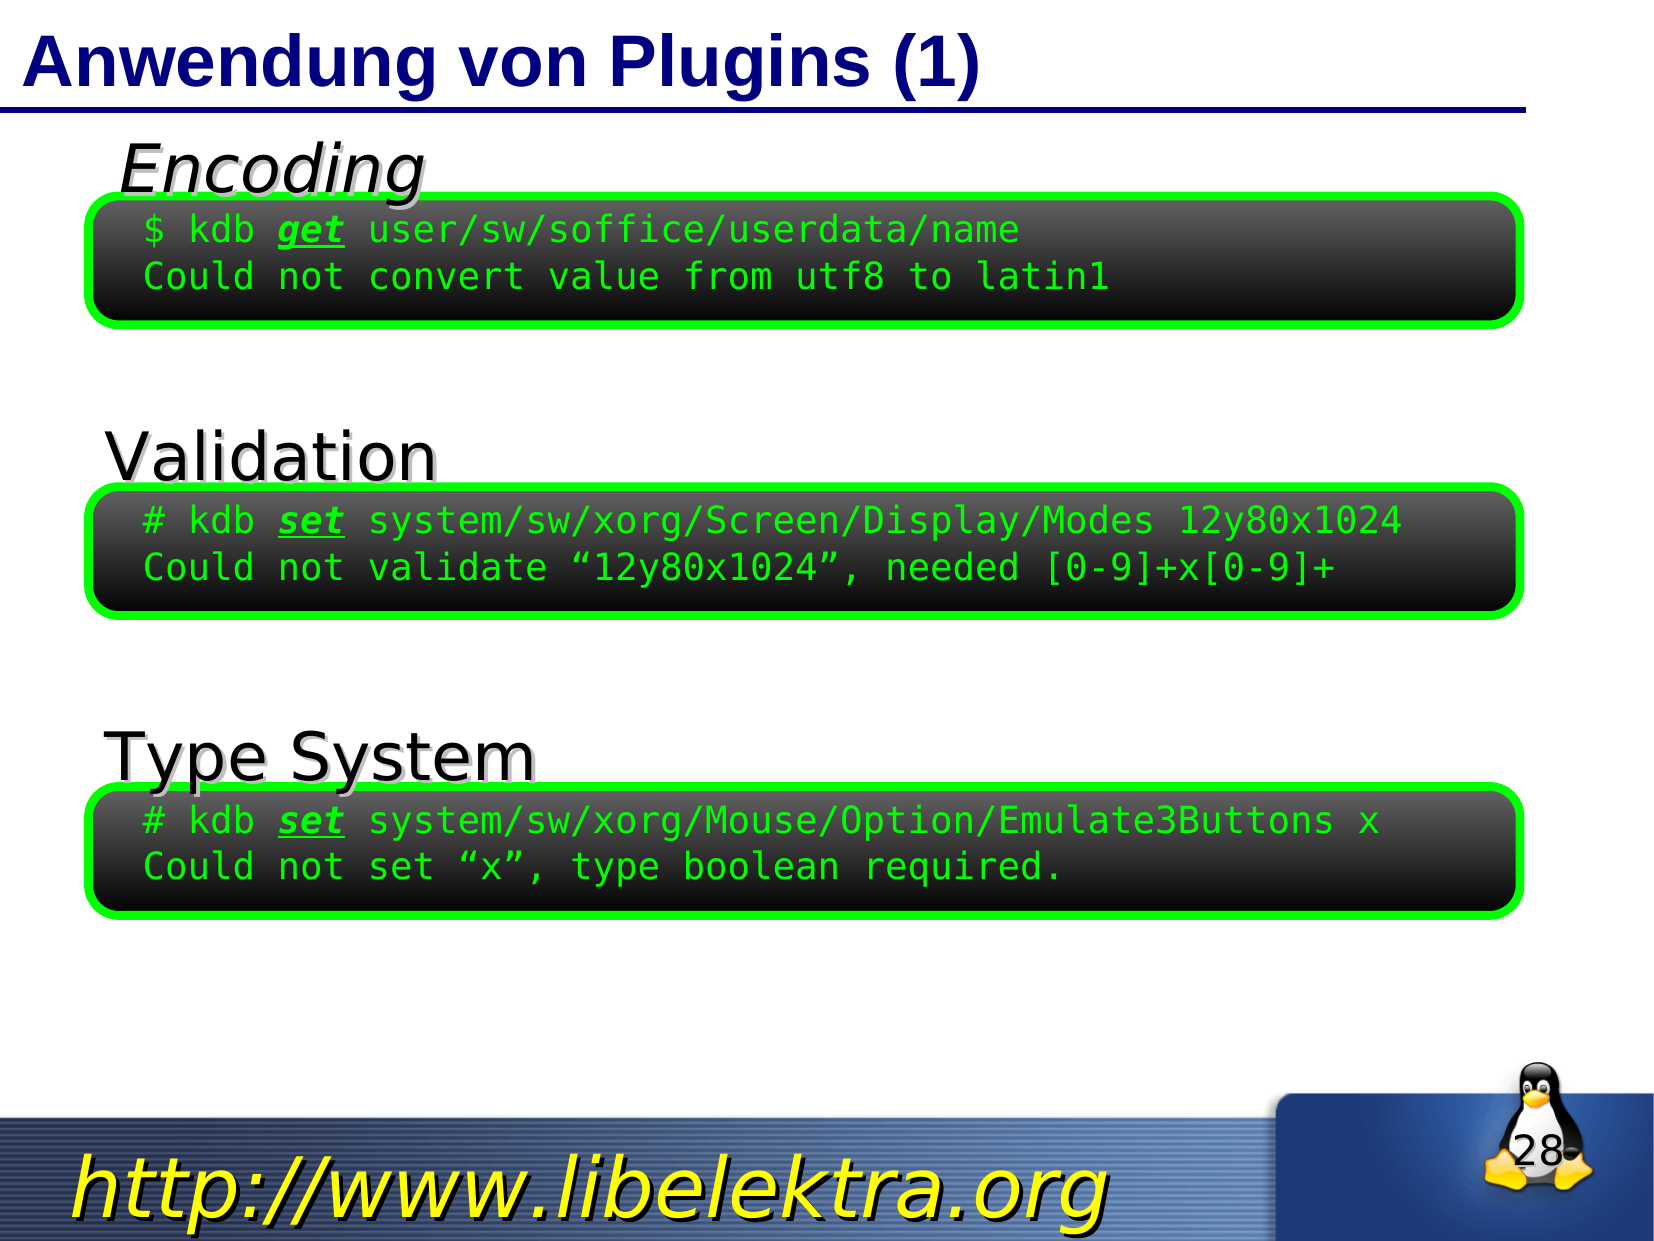

Anwendung von Plugins (1)
Encoding
$ kdb get user/sw/soffice/userdata/name
Could not convert value from utf8 to latin1
Validation
# kdb set system/sw/xorg/Screen/Display/Modes 12y80x1024
Could not validate “12y80x1024”, needed [0-9]+x[0-9]+
Type System
# kdb set system/sw/xorg/Mouse/Option/Emulate3Buttons x
Could not set “x”, type boolean required.